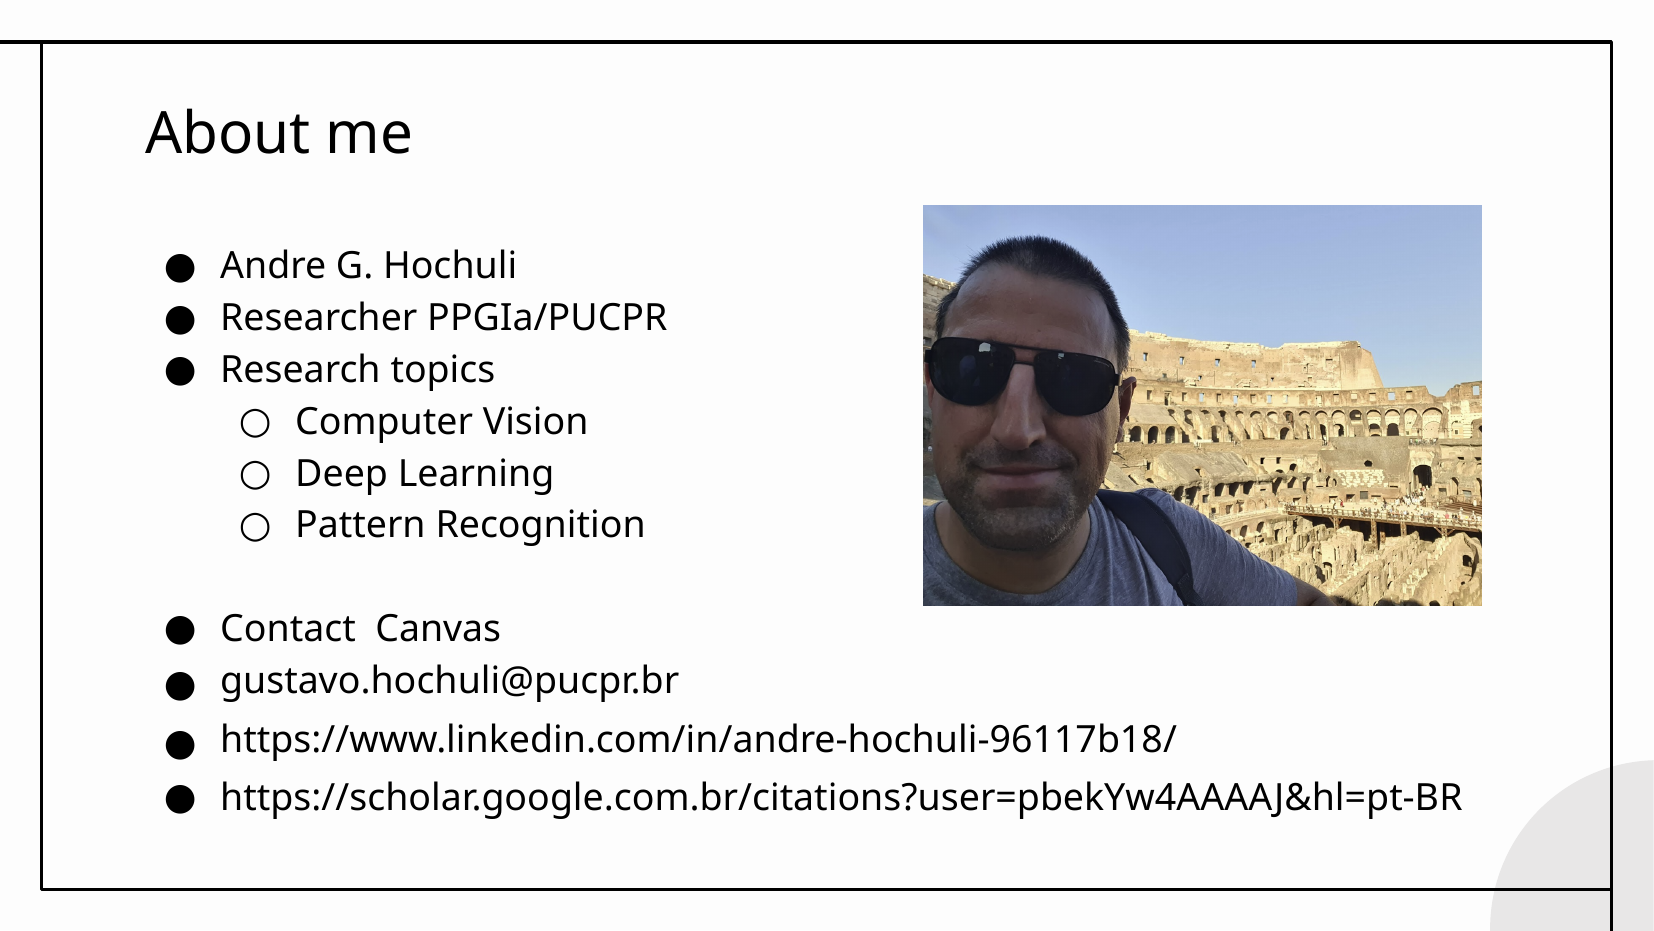

# About me
Andre G. Hochuli
Researcher PPGIa/PUCPR
Research topics
Computer Vision
Deep Learning
Pattern Recognition
Contact Canvas
gustavo.hochuli@pucpr.br
https://www.linkedin.com/in/andre-hochuli-96117b18/
https://scholar.google.com.br/citations?user=pbekYw4AAAAJ&hl=pt-BR